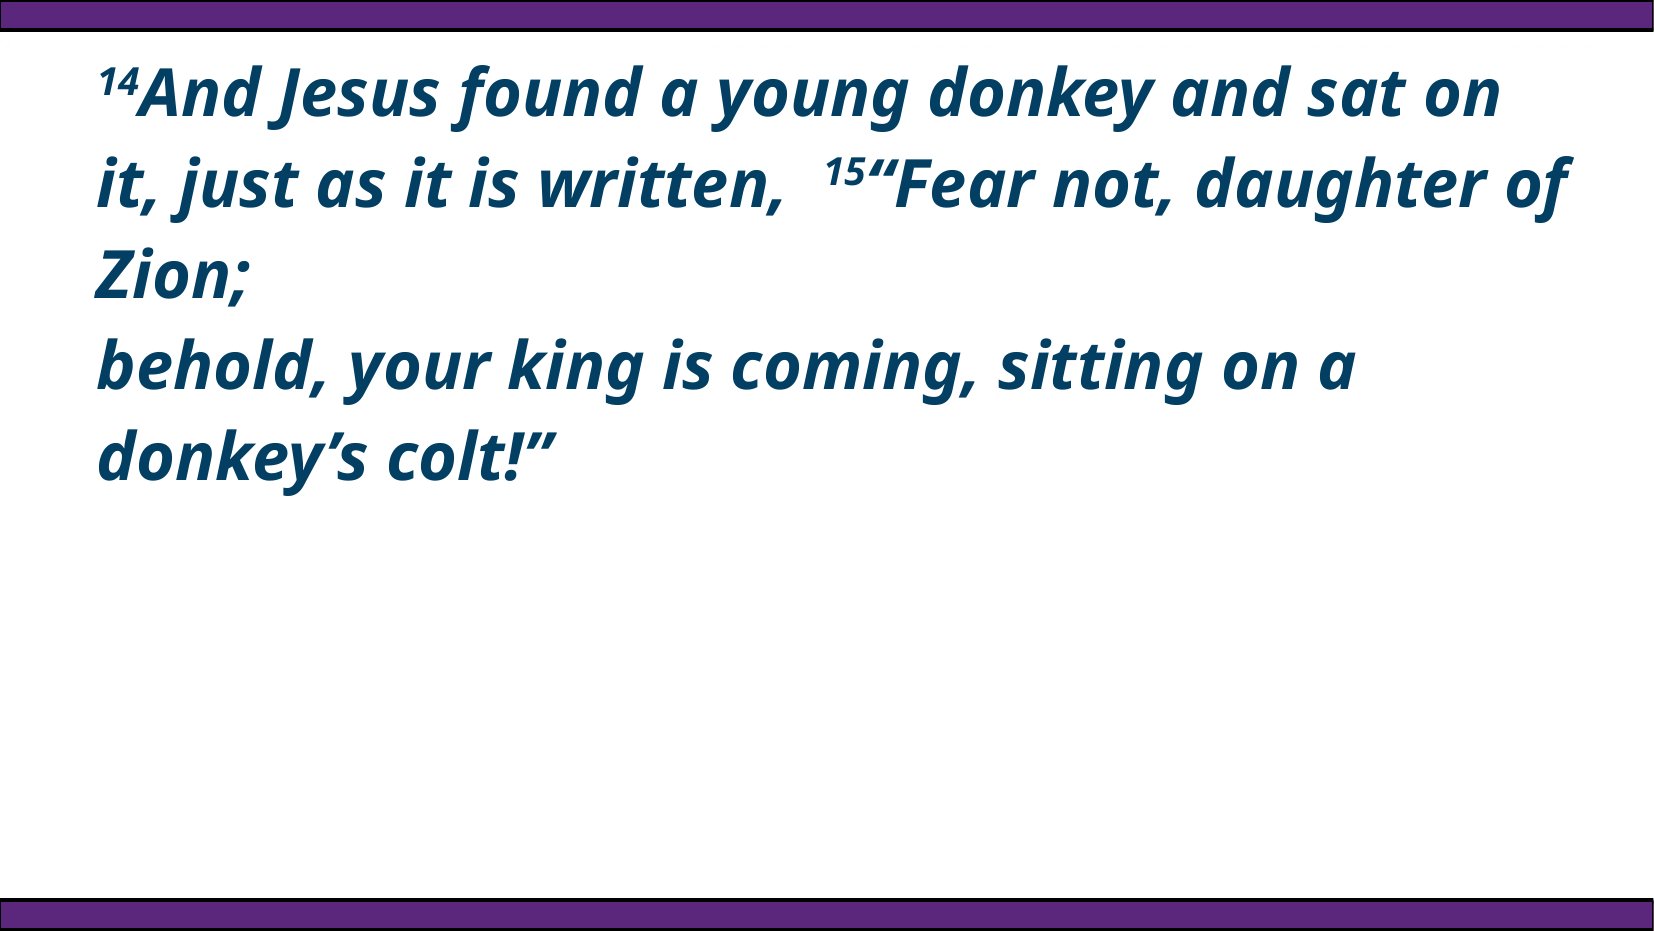

14And Jesus found a young donkey and sat on it, just as it is written, 15“Fear not, daughter of Zion;
behold, your king is coming, sitting on a donkey’s colt!”